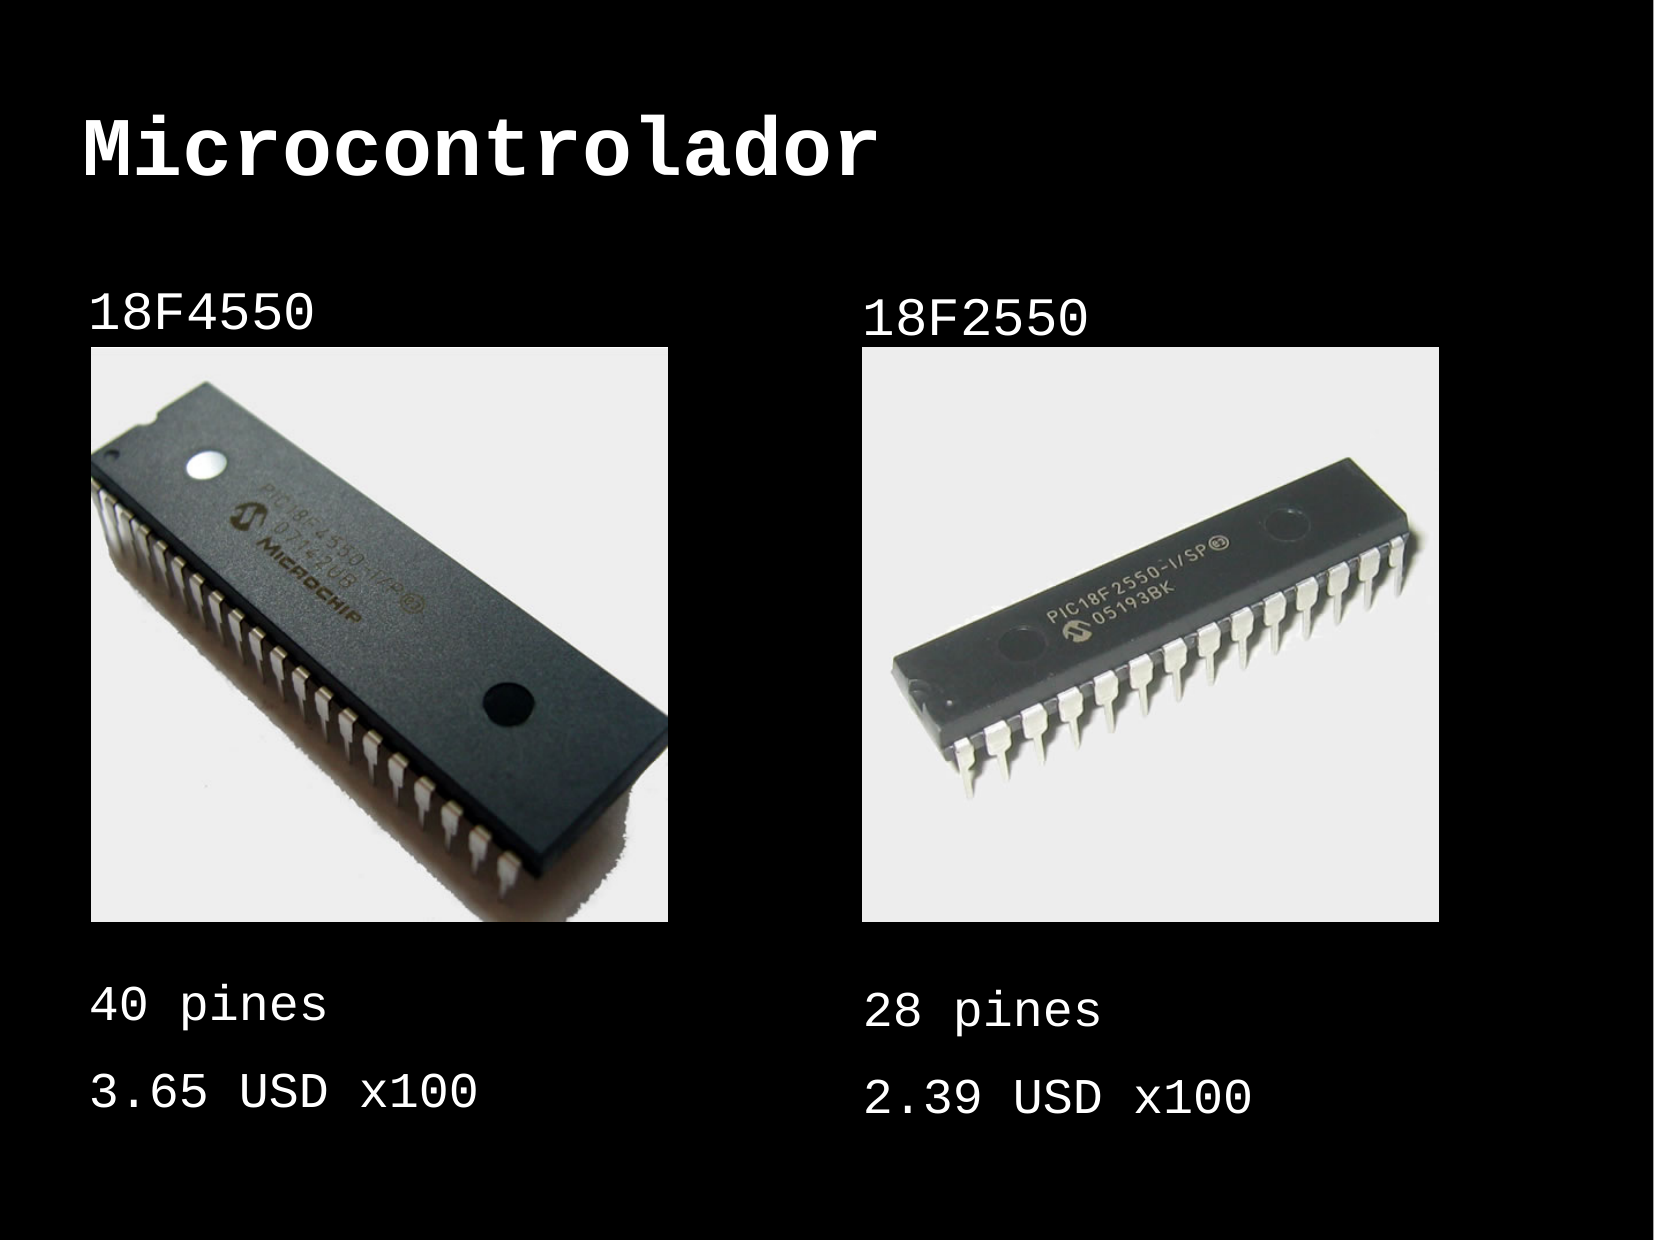

# Microcontrolador
18F4550
40 pines
3.65 USD x100
18F2550
28 pines
2.39 USD x100